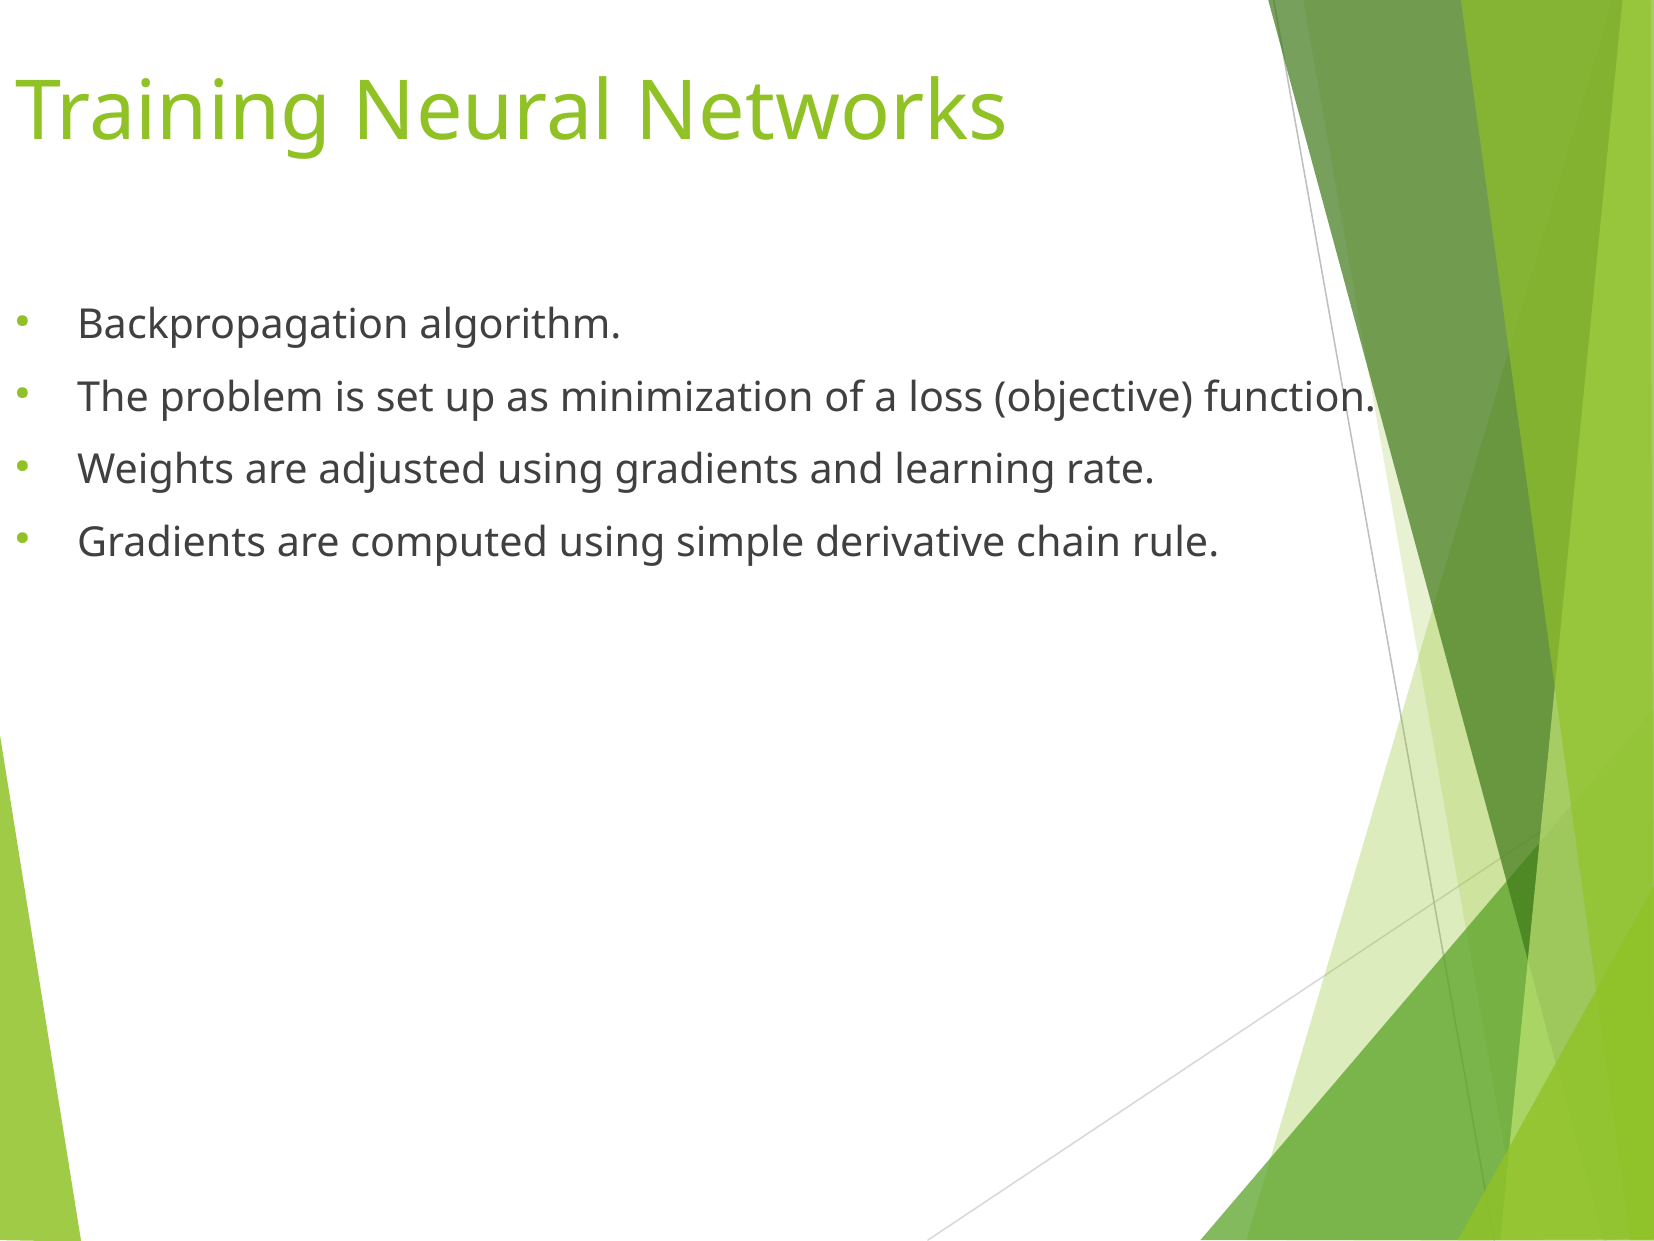

# Training Neural Networks
Backpropagation algorithm.
The problem is set up as minimization of a loss (objective) function.
Weights are adjusted using gradients and learning rate.
Gradients are computed using simple derivative chain rule.